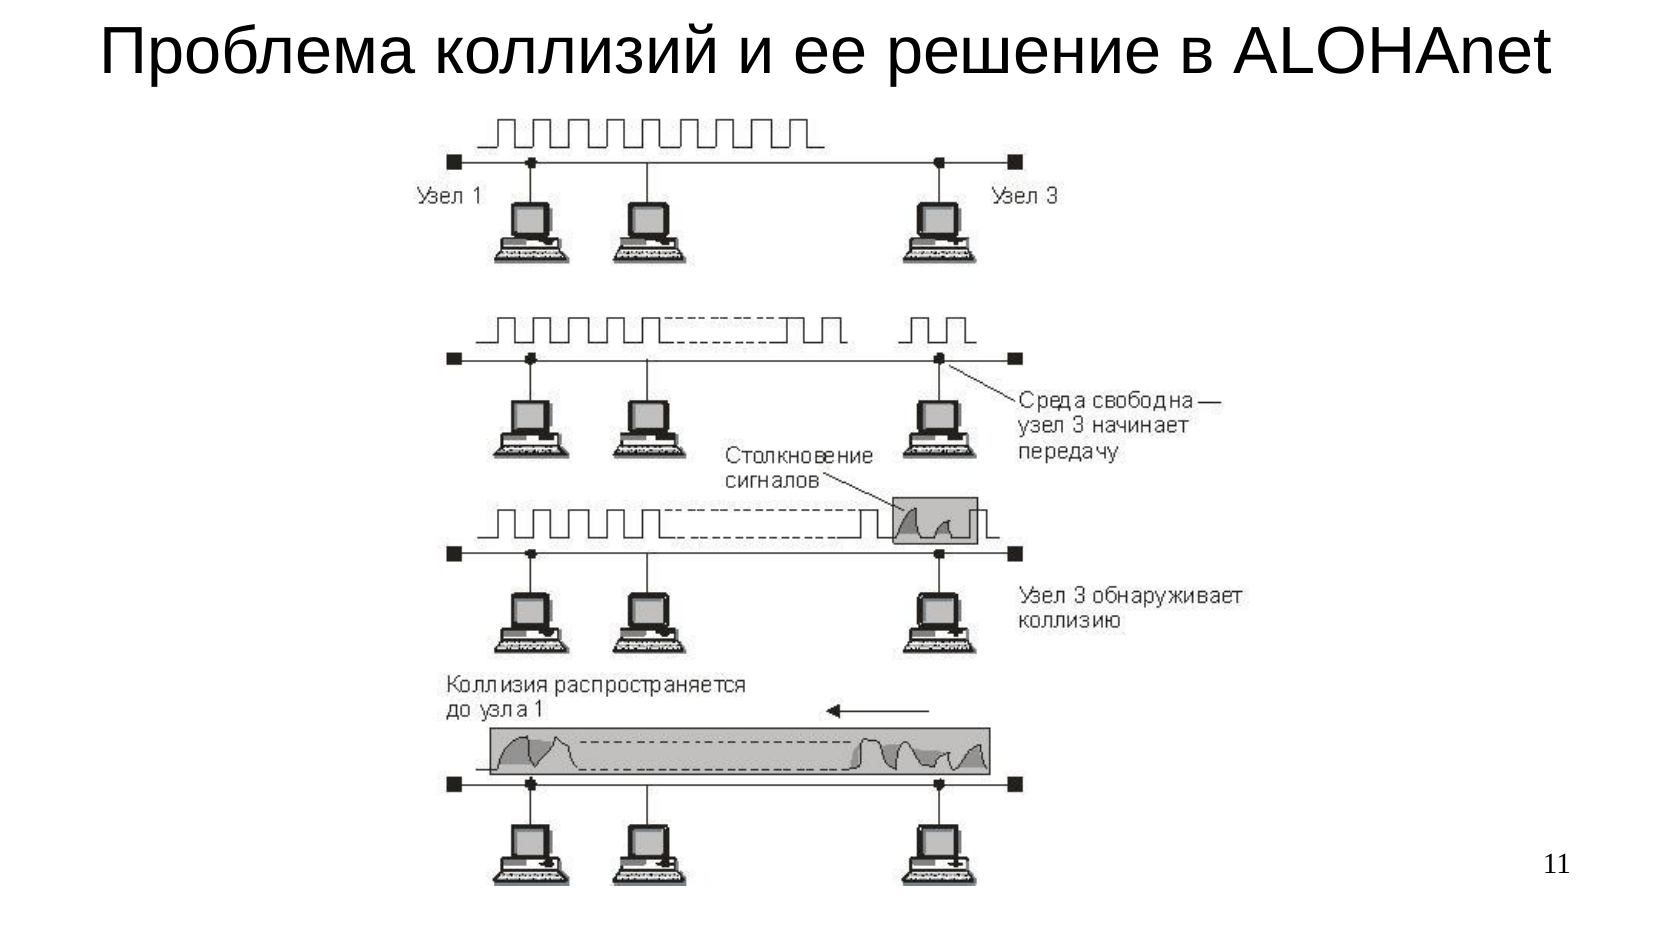

# Проблема коллизий и ее решение в ALOHAnet
11